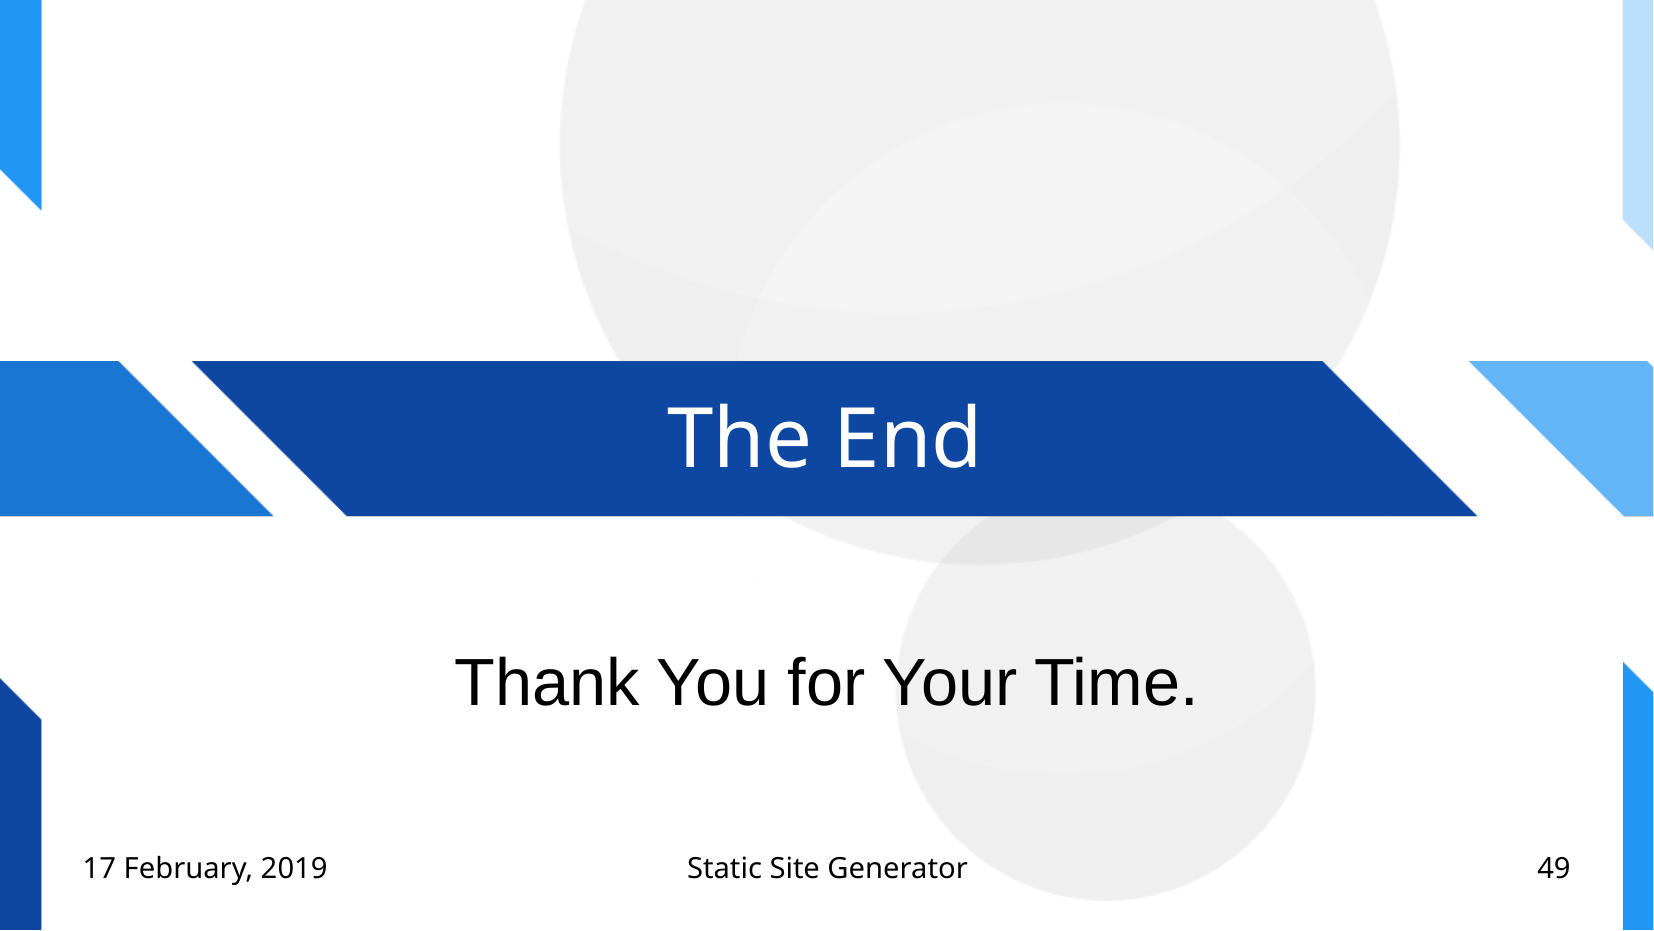

# The End
Thank You for Your Time.
17 February, 2019
Static Site Generator
49